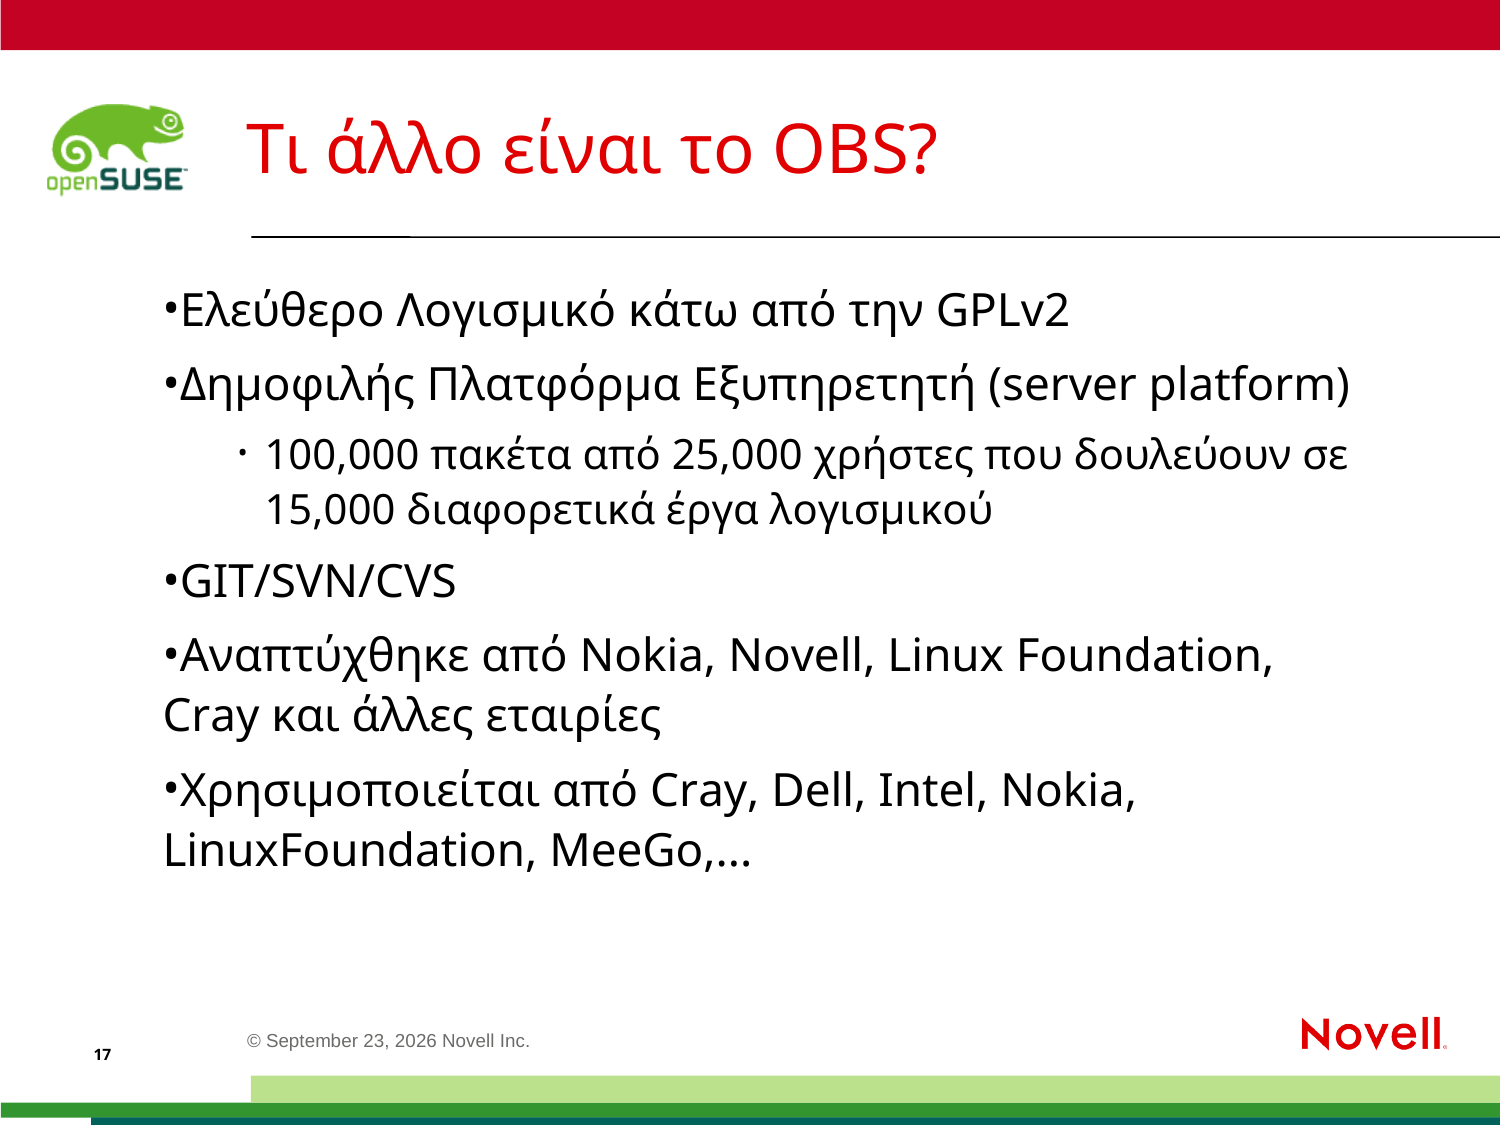

# Τι άλλο είναι το OBS?
Ελεύθερο Λογισμικό κάτω από την GPLv2
Δημοφιλής Πλατφόρμα Eξυπηρετητή (server platform)
100,000 πακέτα από 25,000 χρήστες που δουλεύουν σε 15,000 διαφορετικά έργα λογισμικού
GIT/SVN/CVS
Αναπτύχθηκε από Nokia, Novell, Linux Foundation, Cray και άλλες εταιρίες
Χρησιμοποιείται από Cray, Dell, Intel, Nokia, LinuxFoundation, MeeGo,...